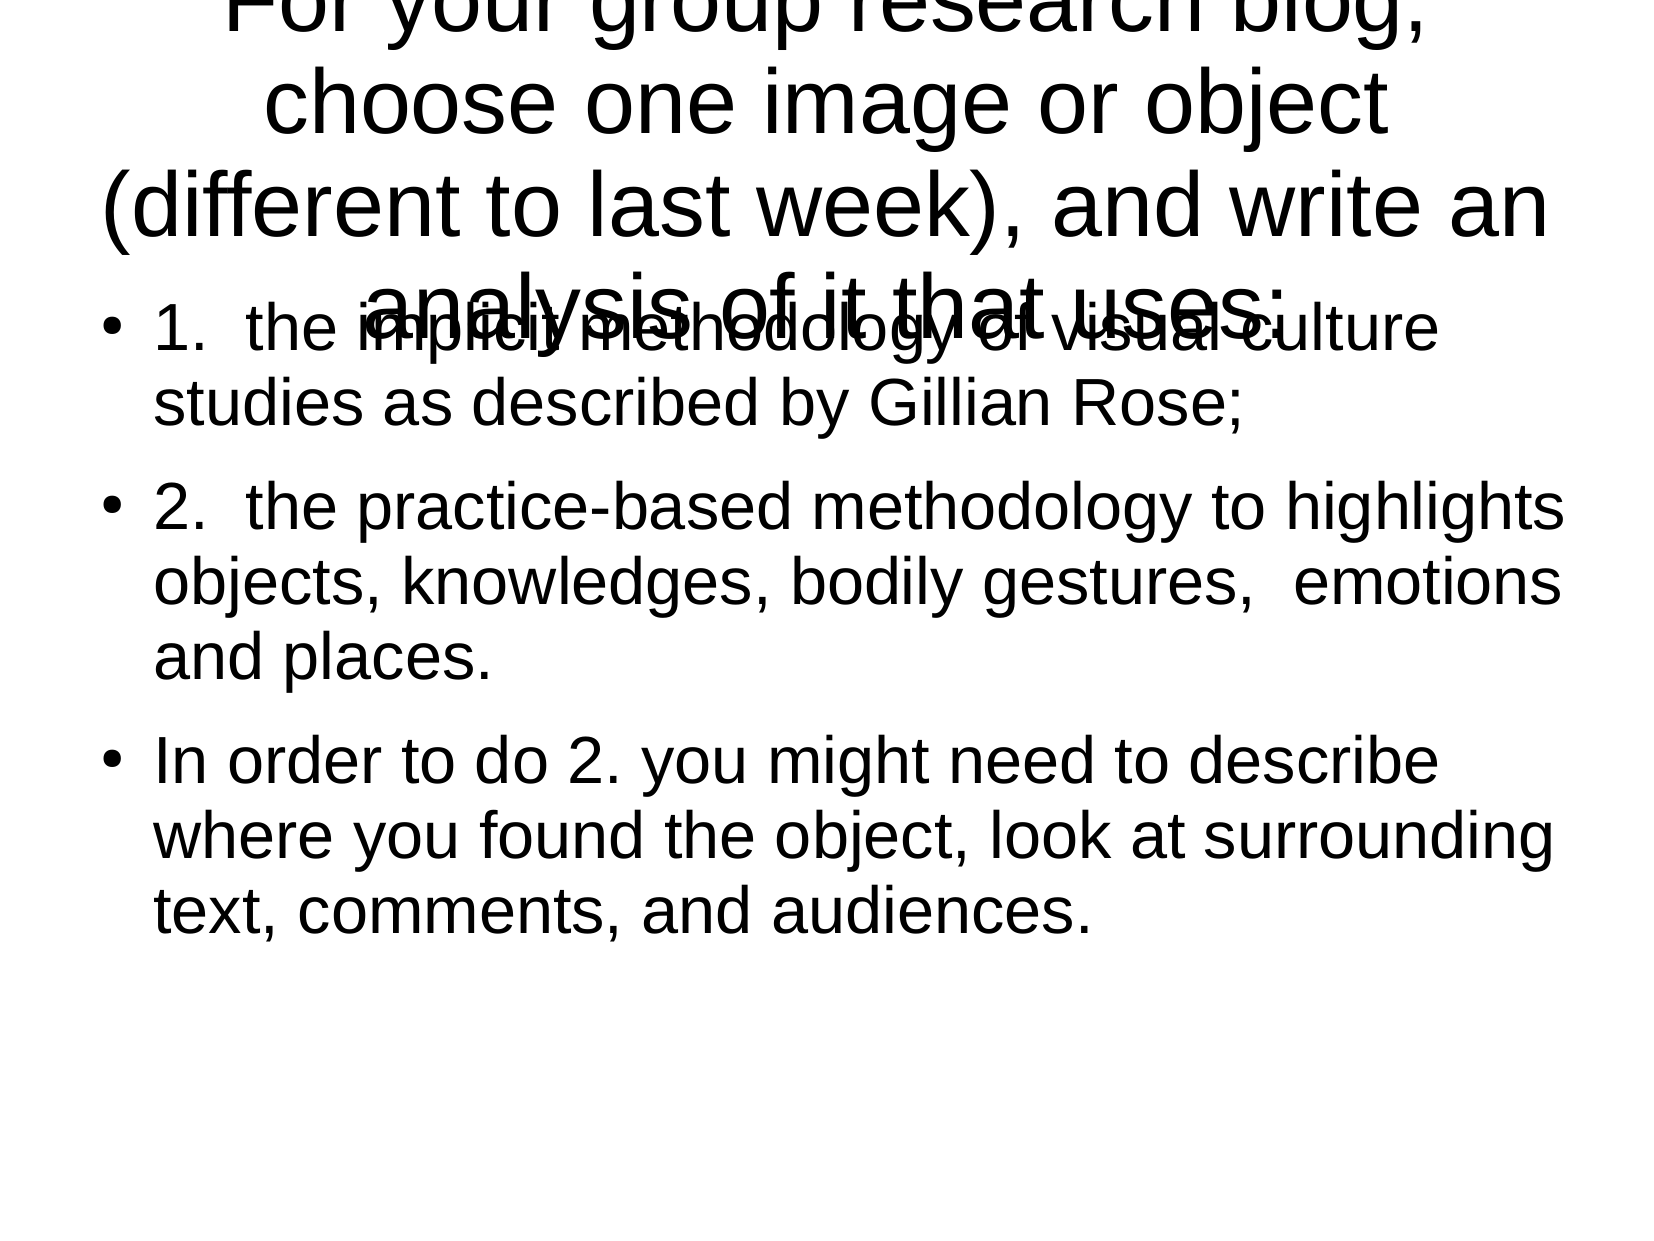

# For your group research blog, choose one image or object (different to last week), and write an analysis of it that uses:
1. the implicit methodology of visual culture studies as described by Gillian Rose;
2.	 the practice-based methodology to highlights objects, knowledges, bodily gestures, emotions and places.
In order to do 2. you might need to describe where you found the object, look at surrounding text, comments, and audiences.